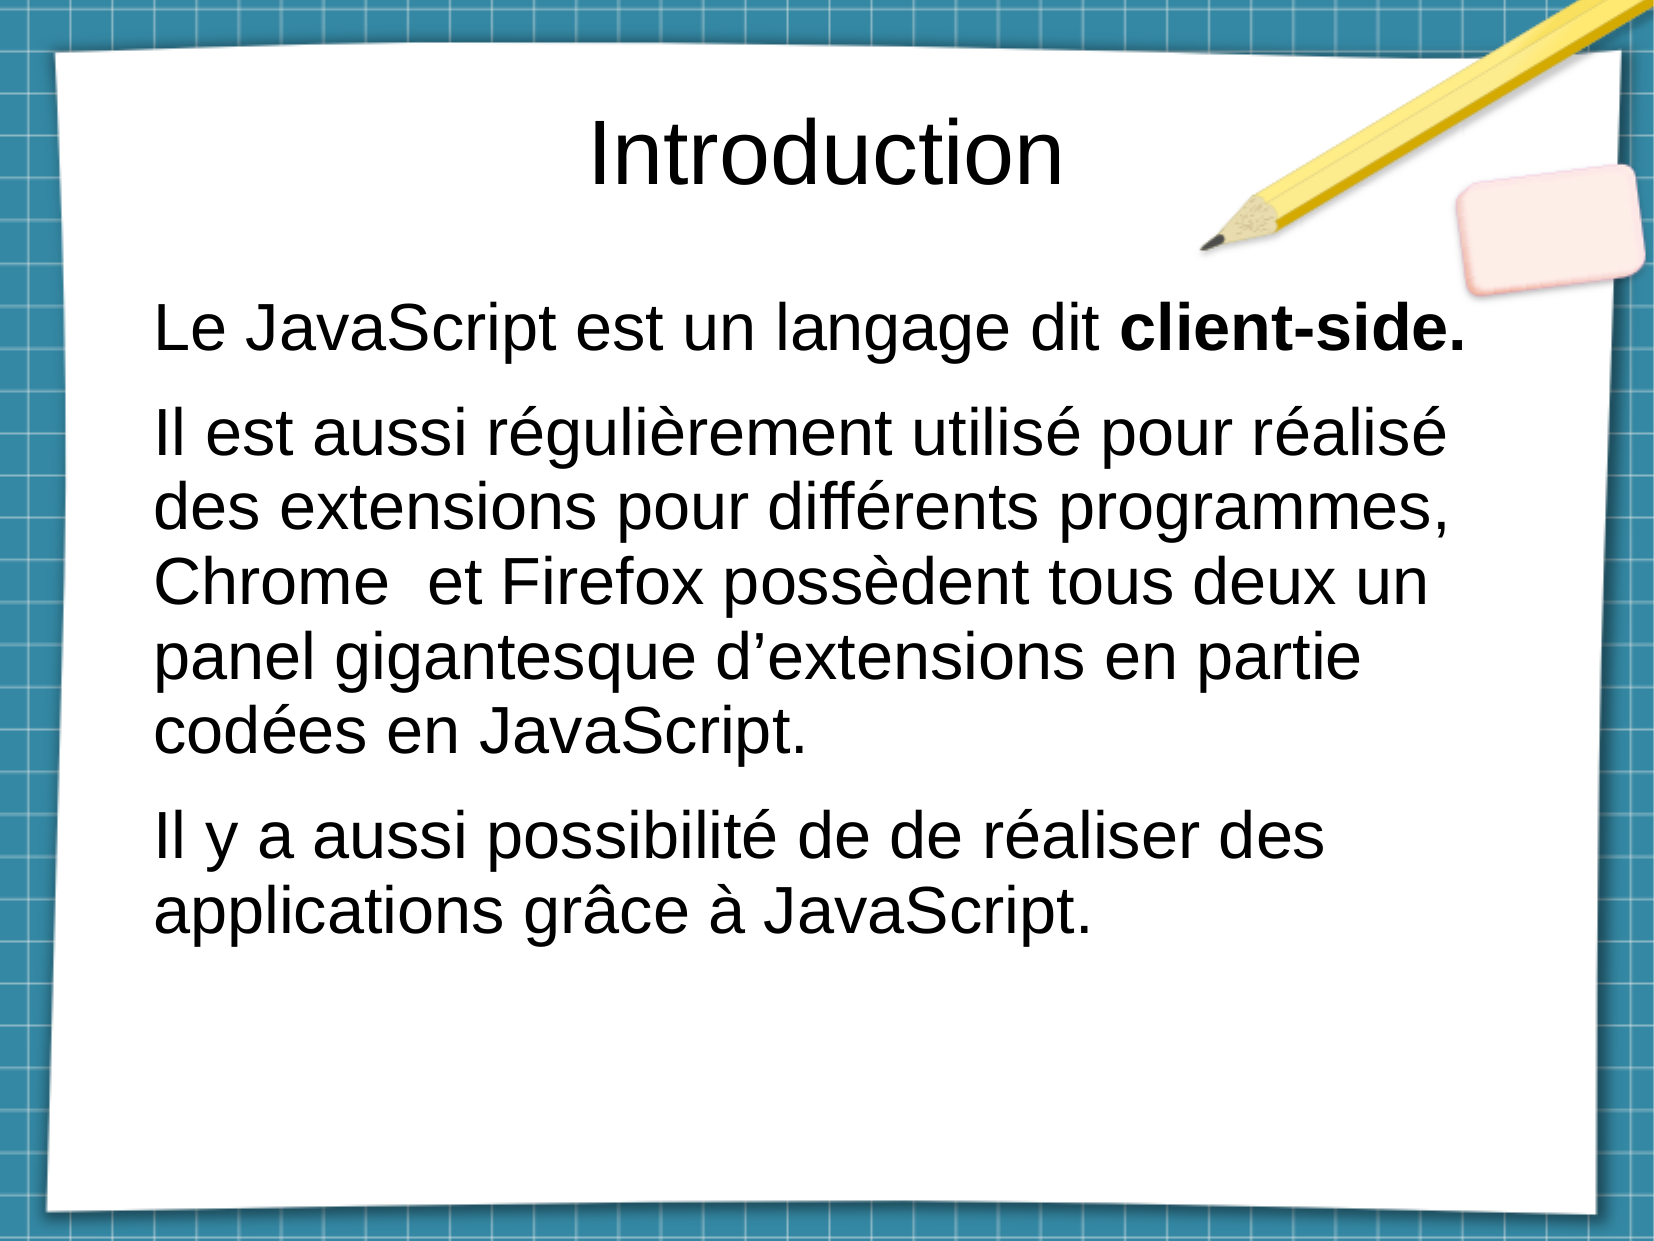

# Introduction
Le JavaScript est un langage dit client-side.
Il est aussi régulièrement utilisé pour réalisé des extensions pour différents programmes, Chrome et Firefox possèdent tous deux un panel gigantesque d’extensions en partie codées en JavaScript.
Il y a aussi possibilité de de réaliser des applications grâce à JavaScript.